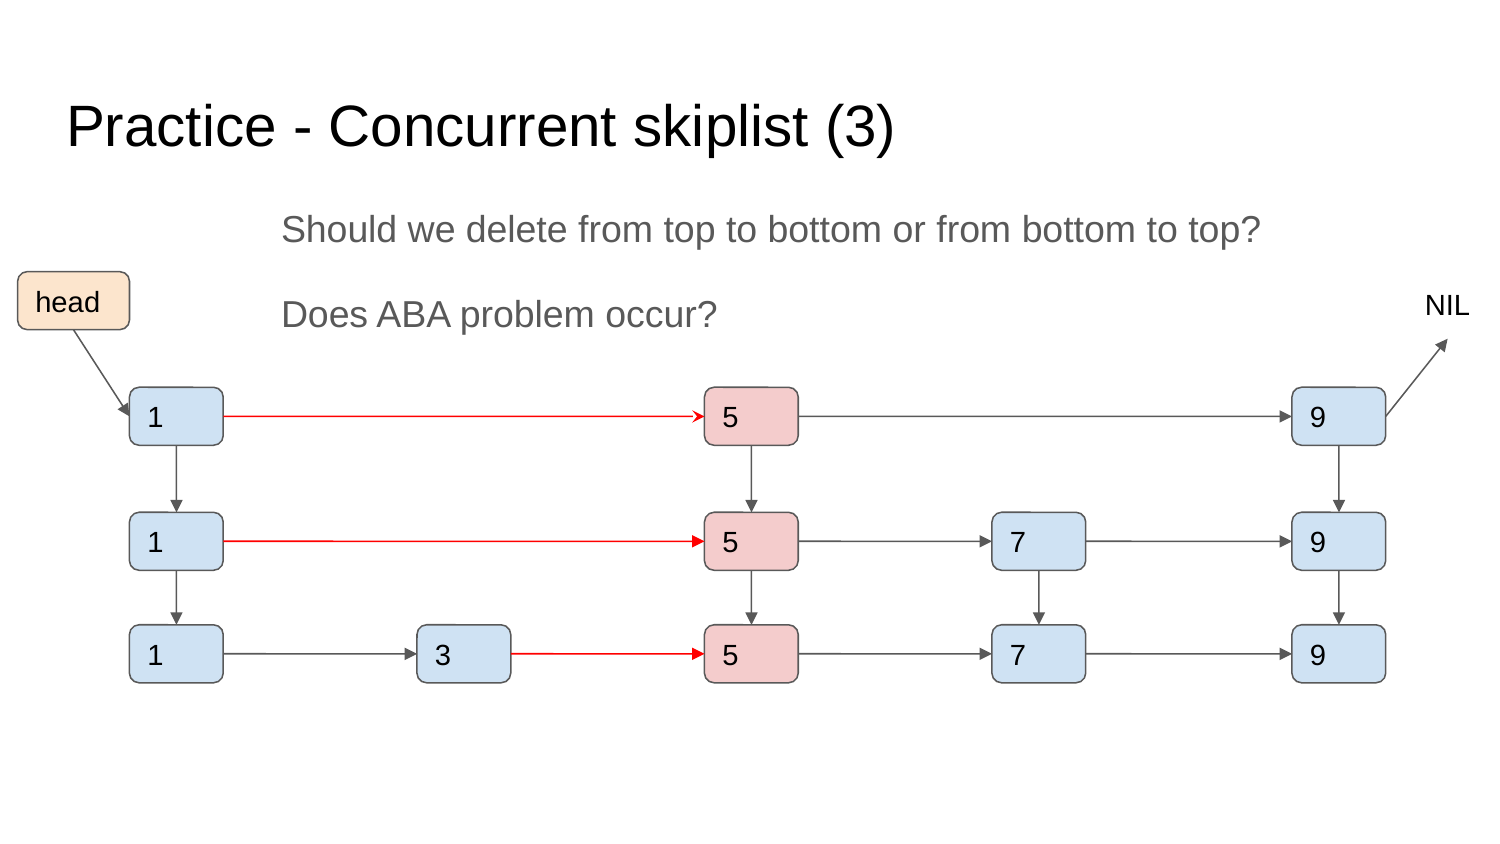

# Practice - Concurrent skiplist (3)
Should we delete from top to bottom or from bottom to top?
Does ABA problem occur?
head
NIL
1
5
9
1
5
7
9
1
3
5
7
9